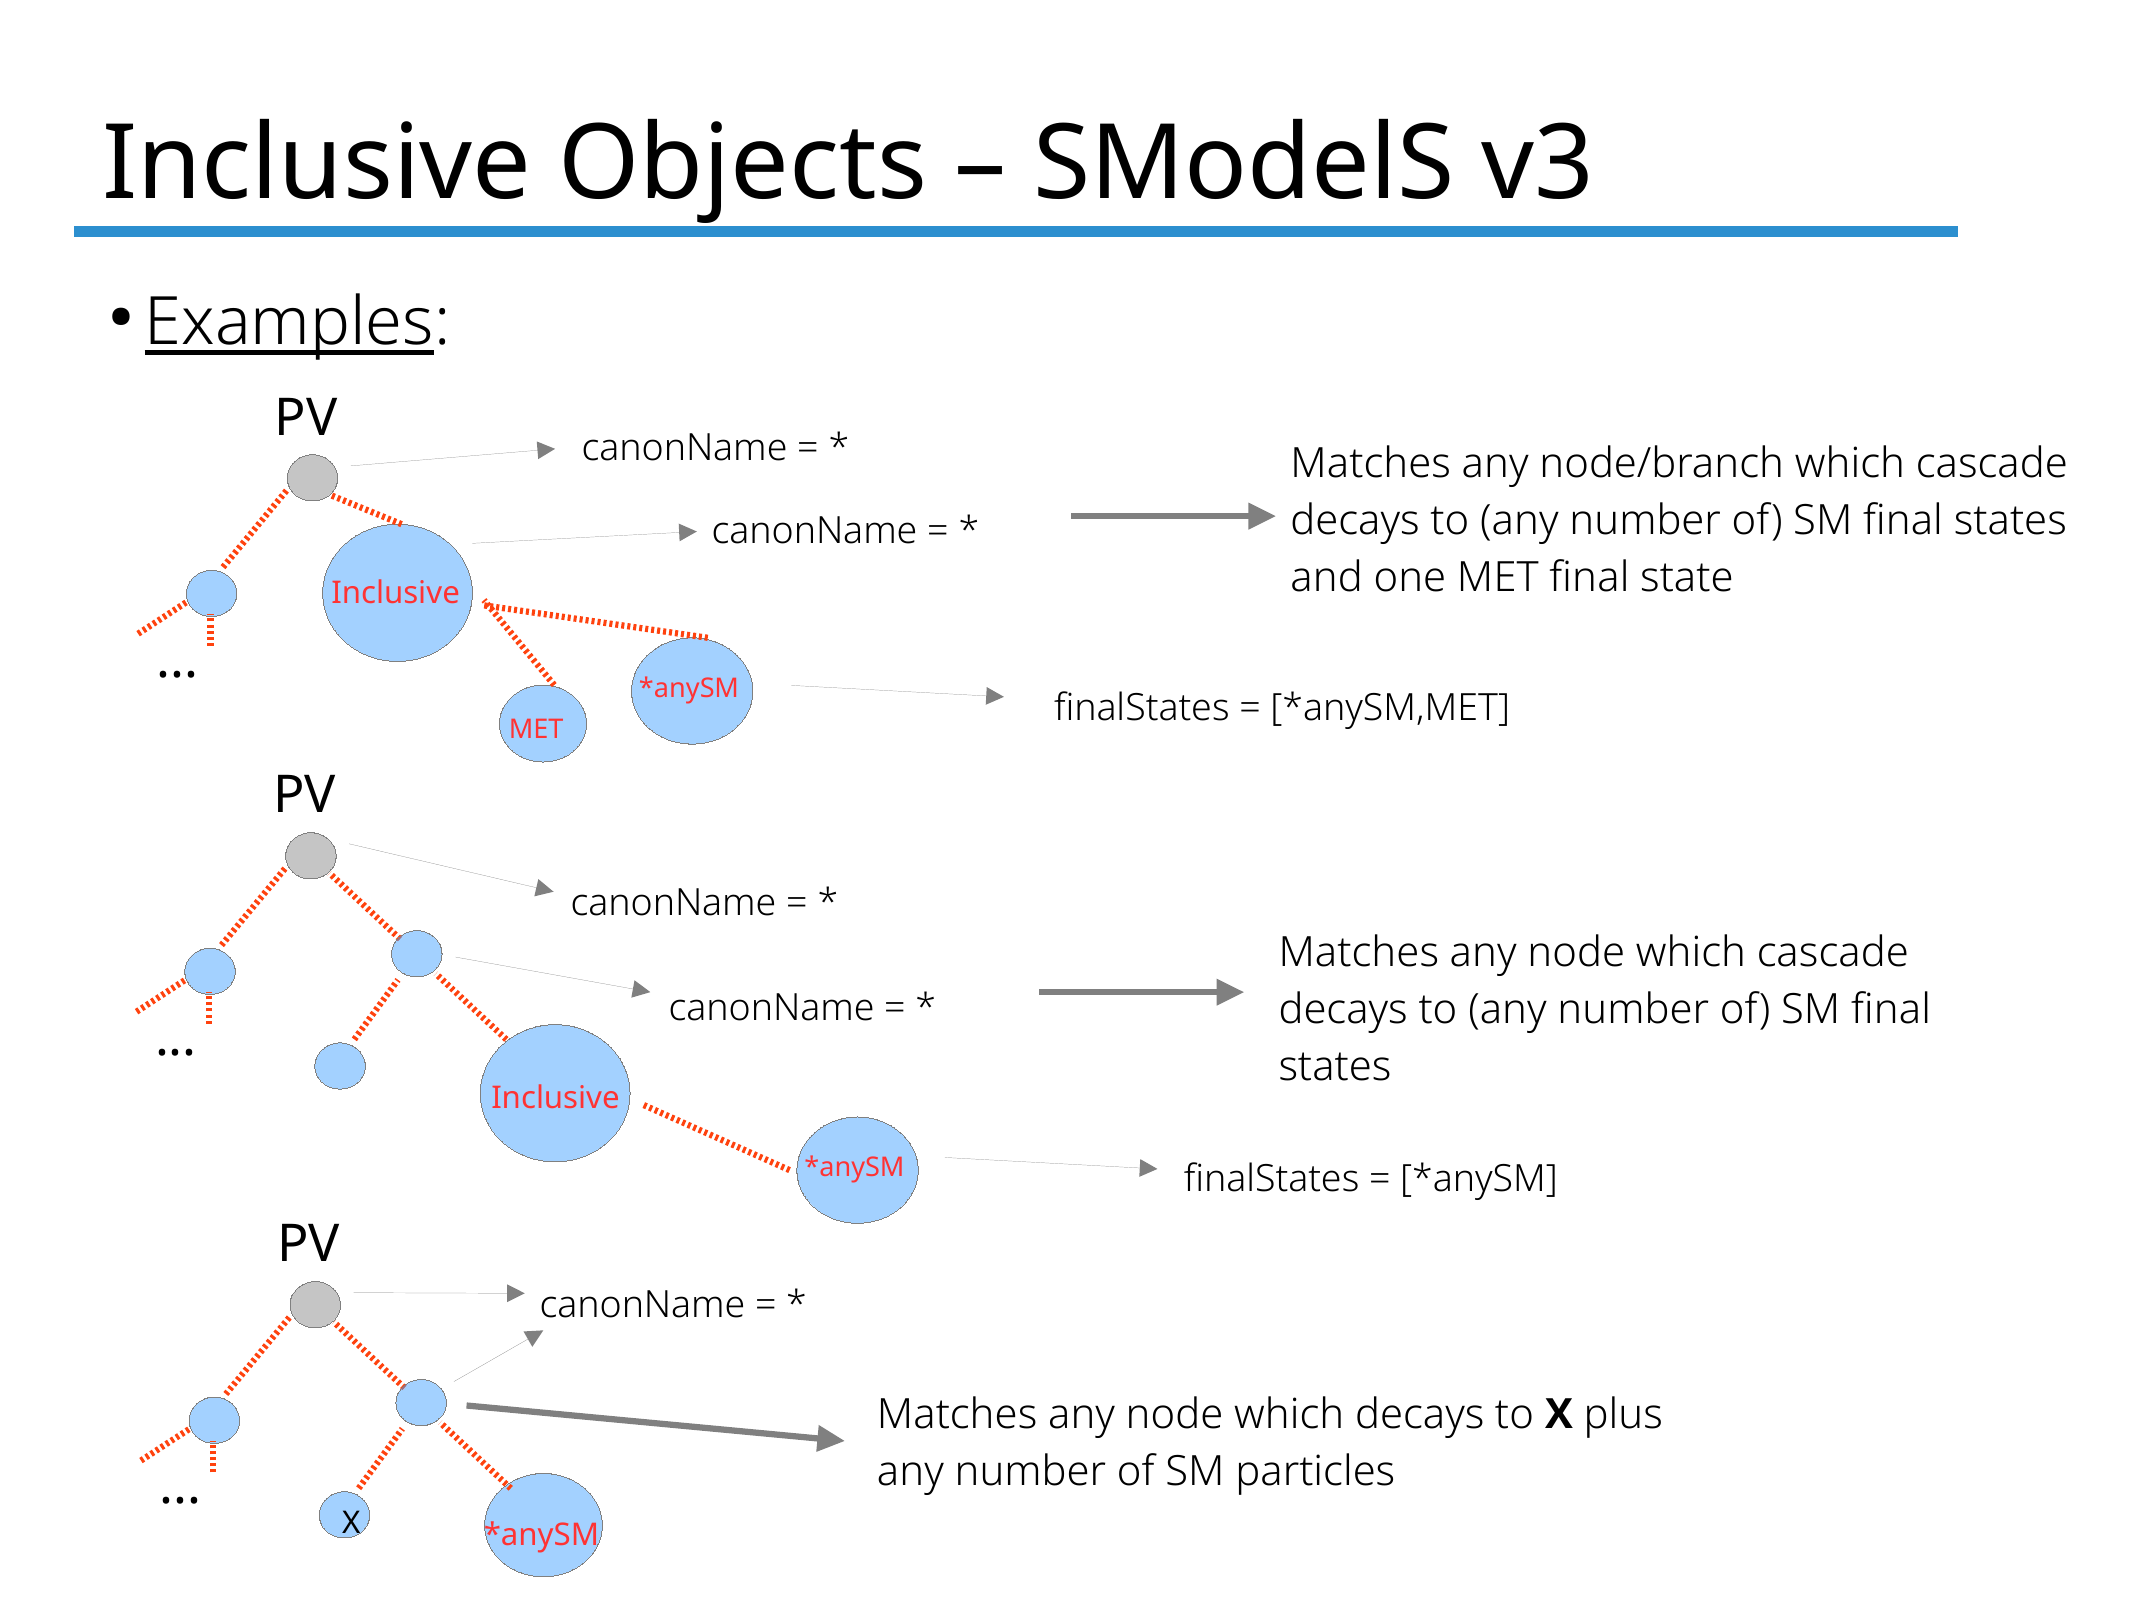

Inclusive Objects – SModelS v3
Examples:
PV
canonName = *
Matches any node/branch which cascade decays to (any number of) SM final states and one MET final state
canonName = *
Inclusive
...
*anySM
finalStates = [*anySM,MET]
MET
PV
canonName = *
Matches any node which cascade decays to (any number of) SM final states
canonName = *
...
Inclusive
*anySM
finalStates = [*anySM]
PV
canonName = *
Matches any node which decays to X plus any number of SM particles
...
X
*anySM